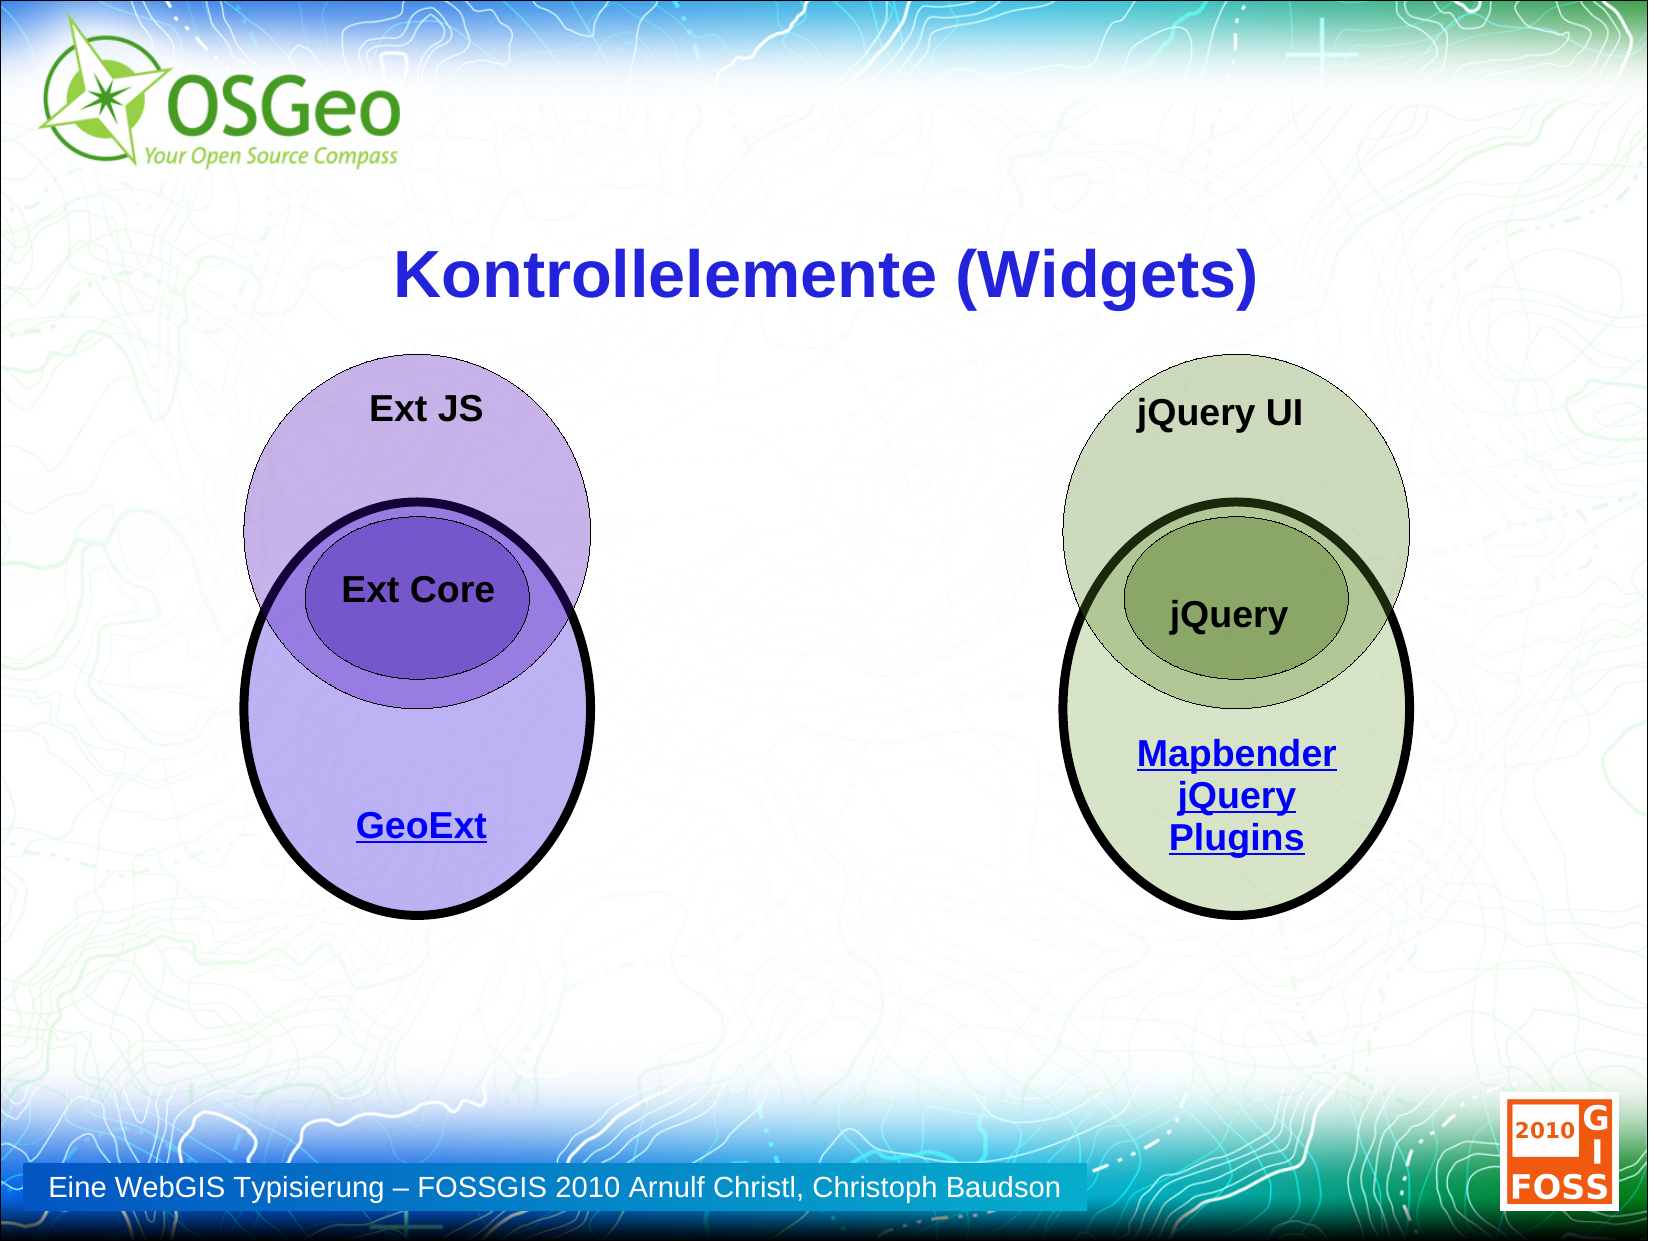

# Kontrollelemente (Widgets)
Ext JS
jQuery UI
Ext Core
jQuery
Mapbender
jQuery
Plugins
GeoExt